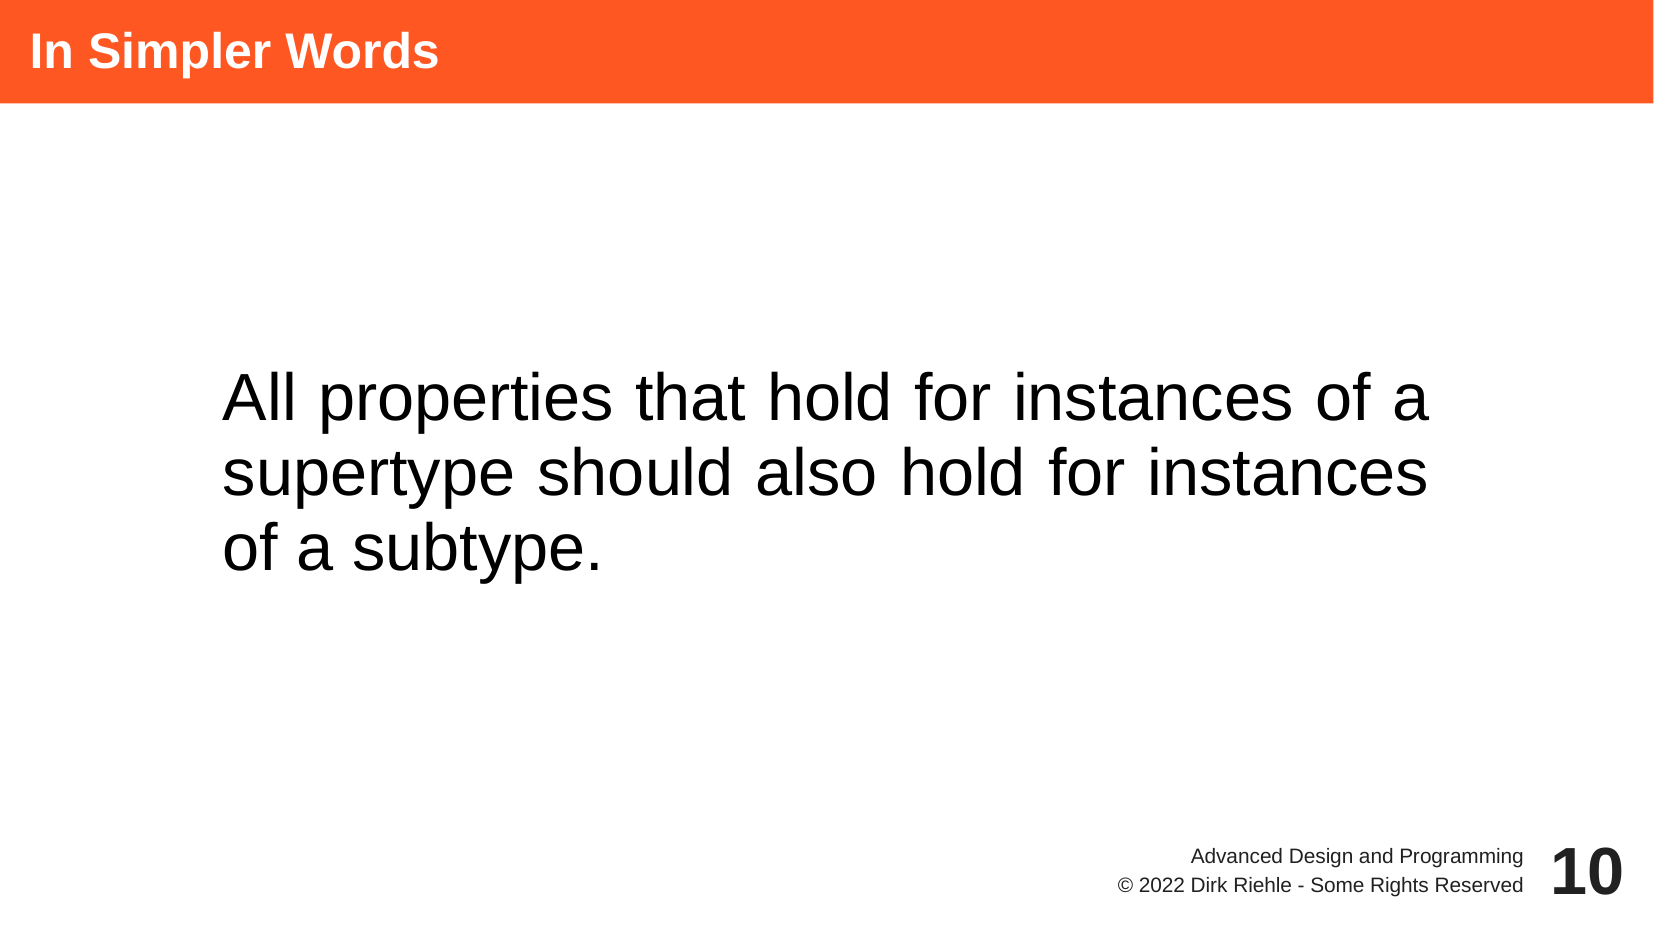

# In Simpler Words
All properties that hold for instances of a supertype should also hold for instances of a subtype.
Advanced Design and Programming
10
© 2022 Dirk Riehle - Some Rights Reserved